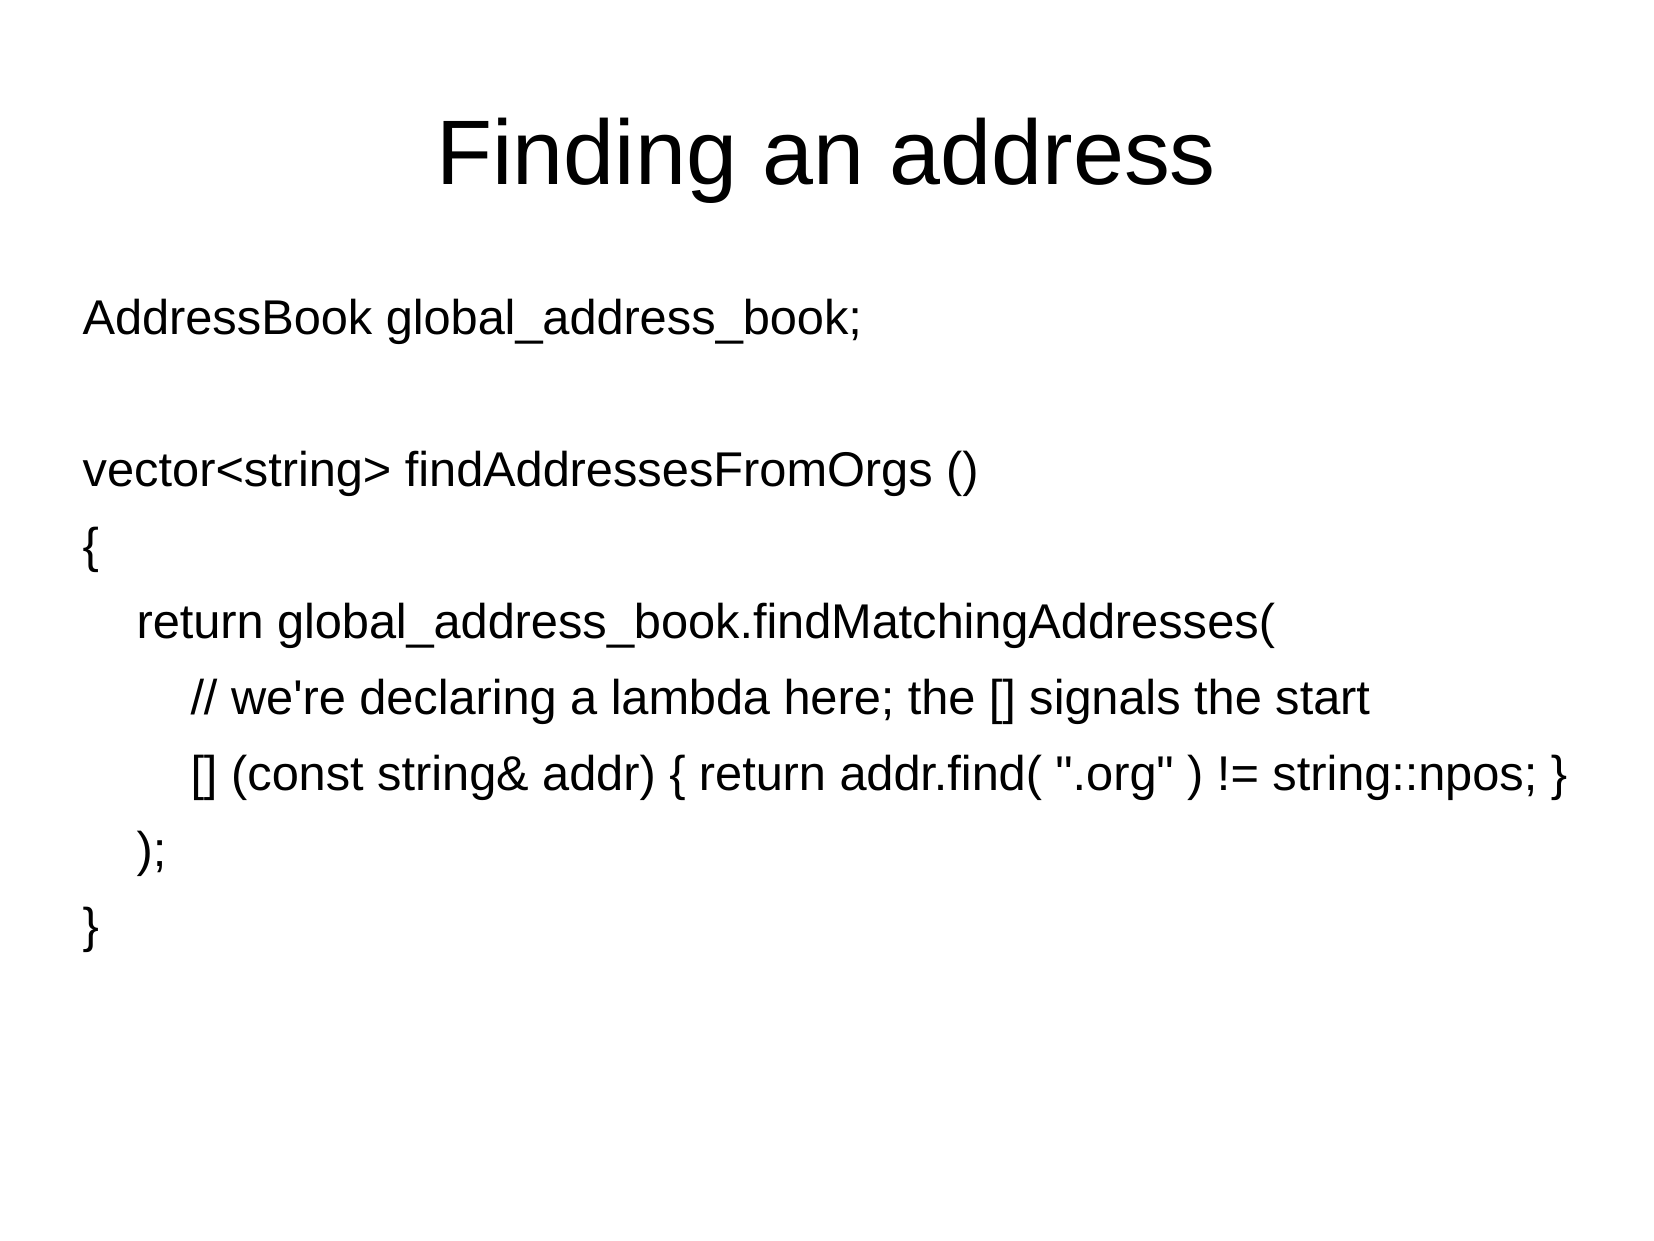

# Finding an address
AddressBook global_address_book;
vector<string> findAddressesFromOrgs ()
{
 return global_address_book.findMatchingAddresses(
 // we're declaring a lambda here; the [] signals the start
 [] (const string& addr) { return addr.find( ".org" ) != string::npos; }
 );
}